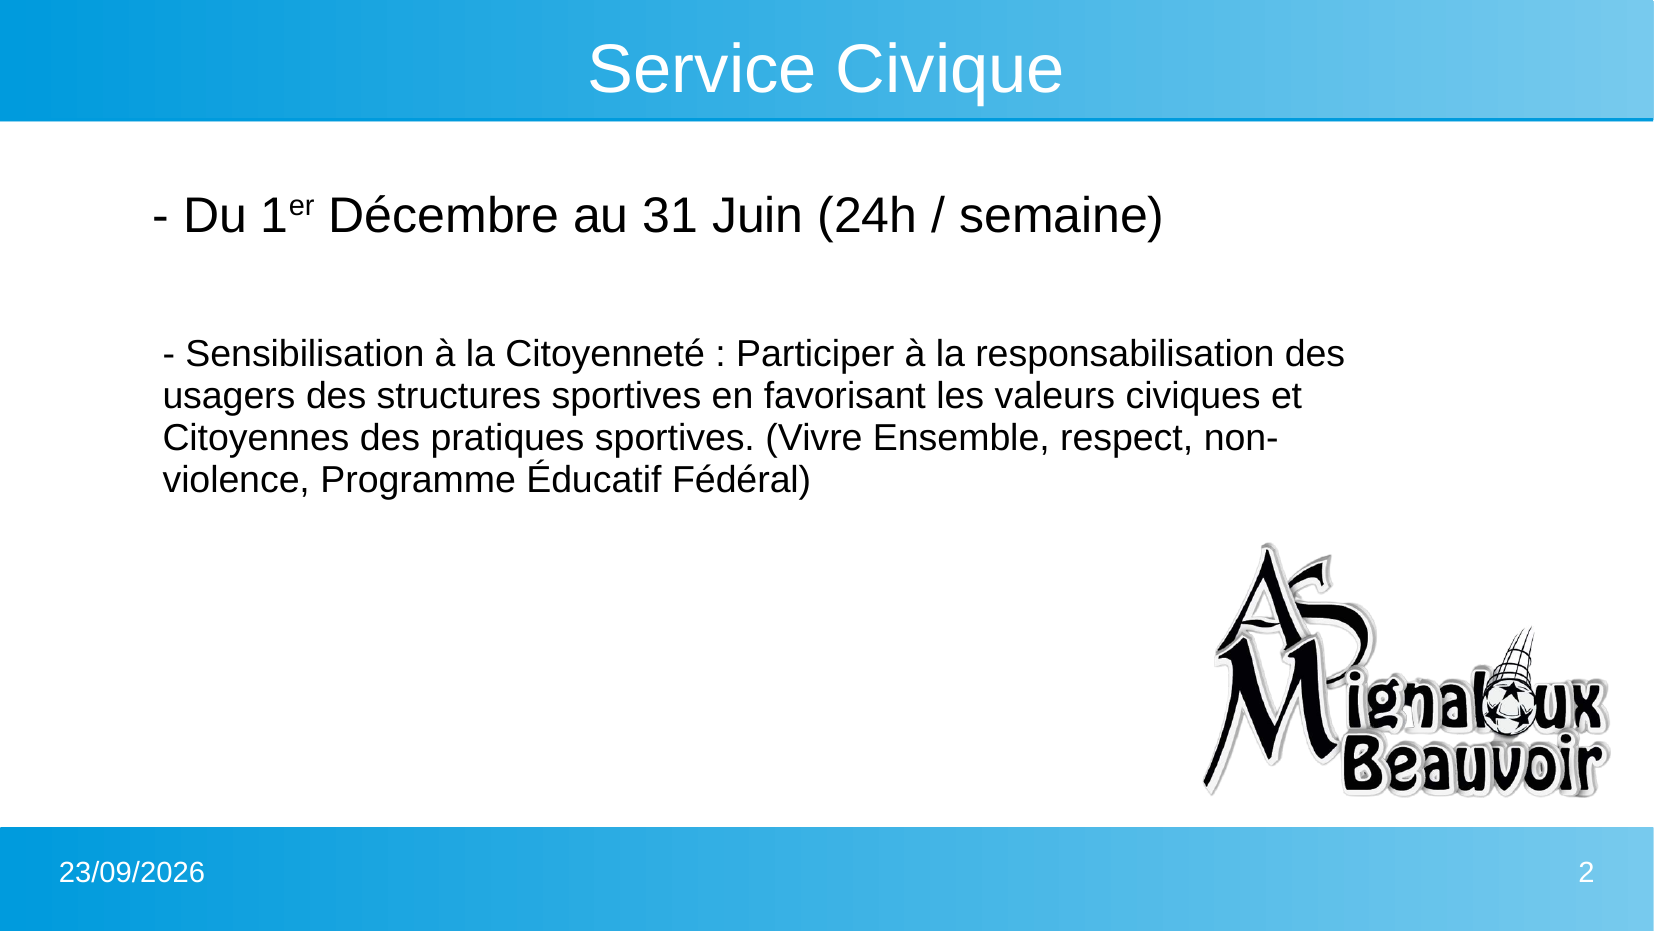

# Service Civique
- Du 1er Décembre au 31 Juin (24h / semaine)
- Sensibilisation à la Citoyenneté : Participer à la responsabilisation des usagers des structures sportives en favorisant les valeurs civiques et Citoyennes des pratiques sportives. (Vivre Ensemble, respect, non-violence, Programme Éducatif Fédéral)
2